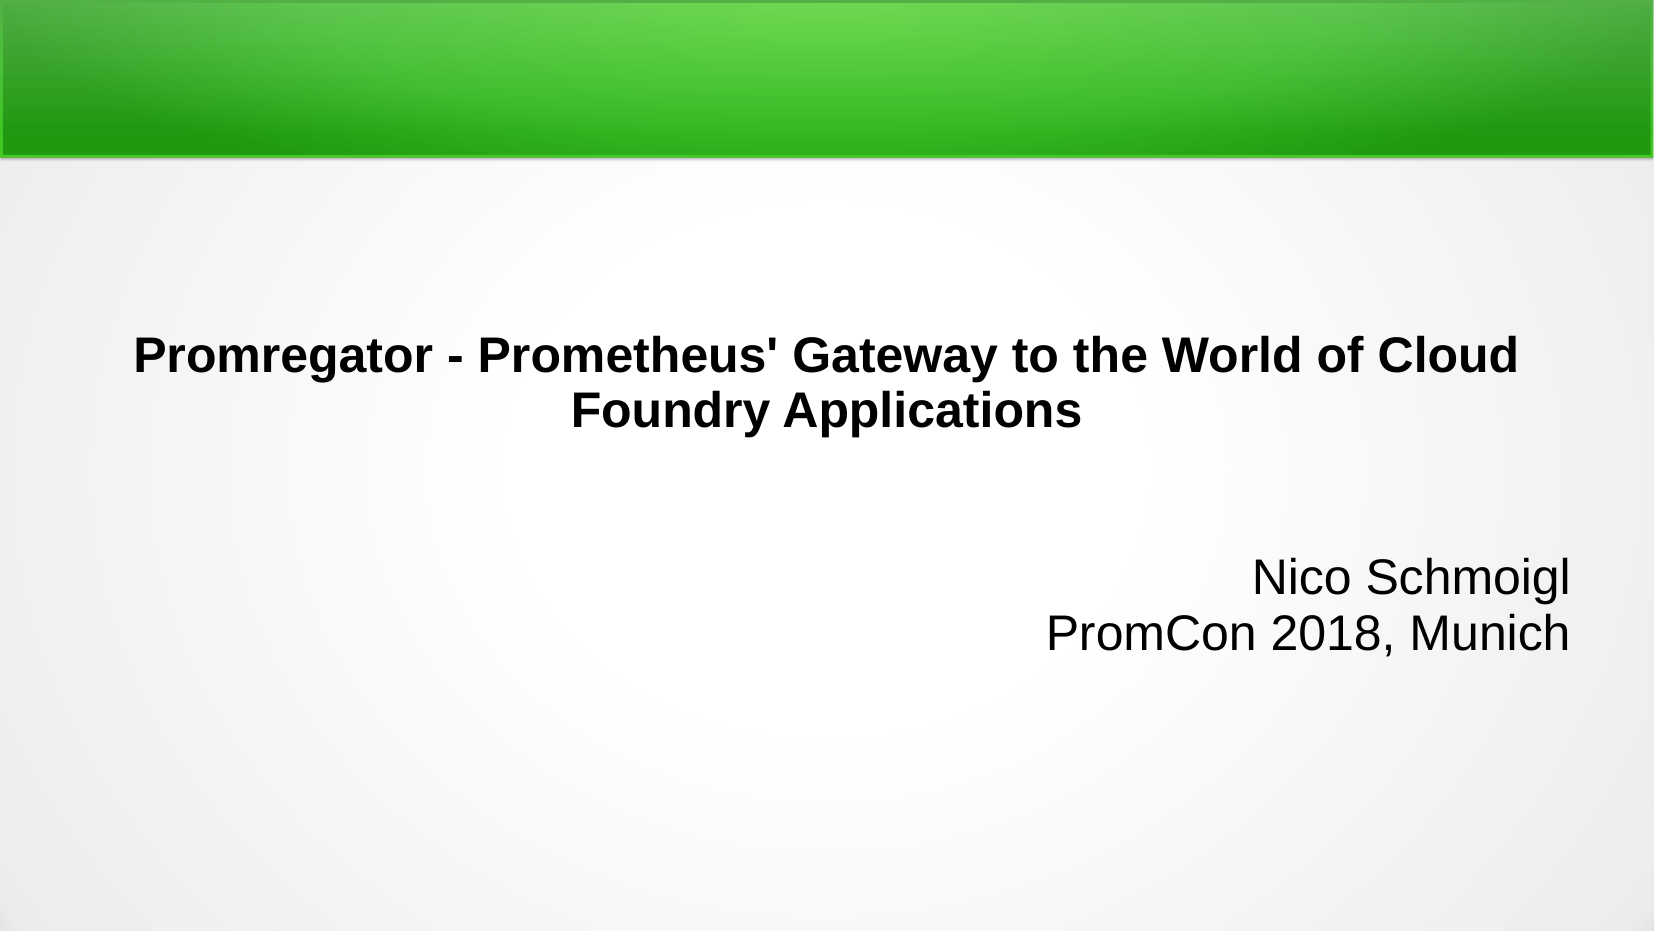

#
Promregator - Prometheus' Gateway to the World of Cloud Foundry Applications
Nico Schmoigl
PromCon 2018, Munich